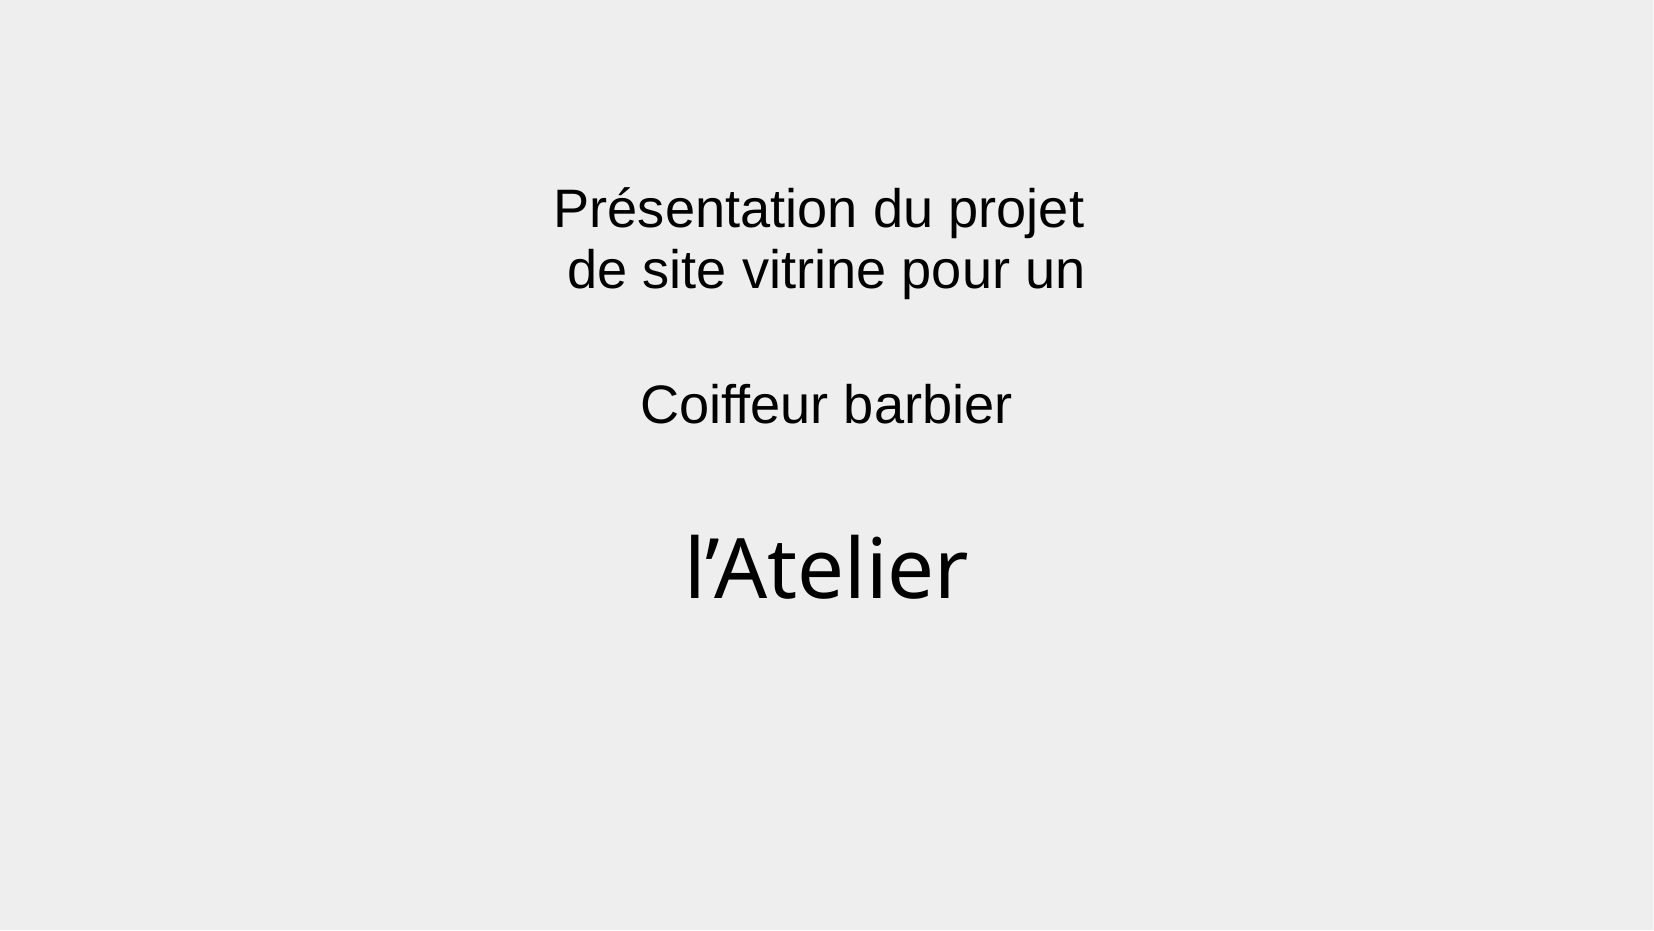

# Présentation du projet
de site vitrine pour un
Coiffeur barbier
l’Atelier